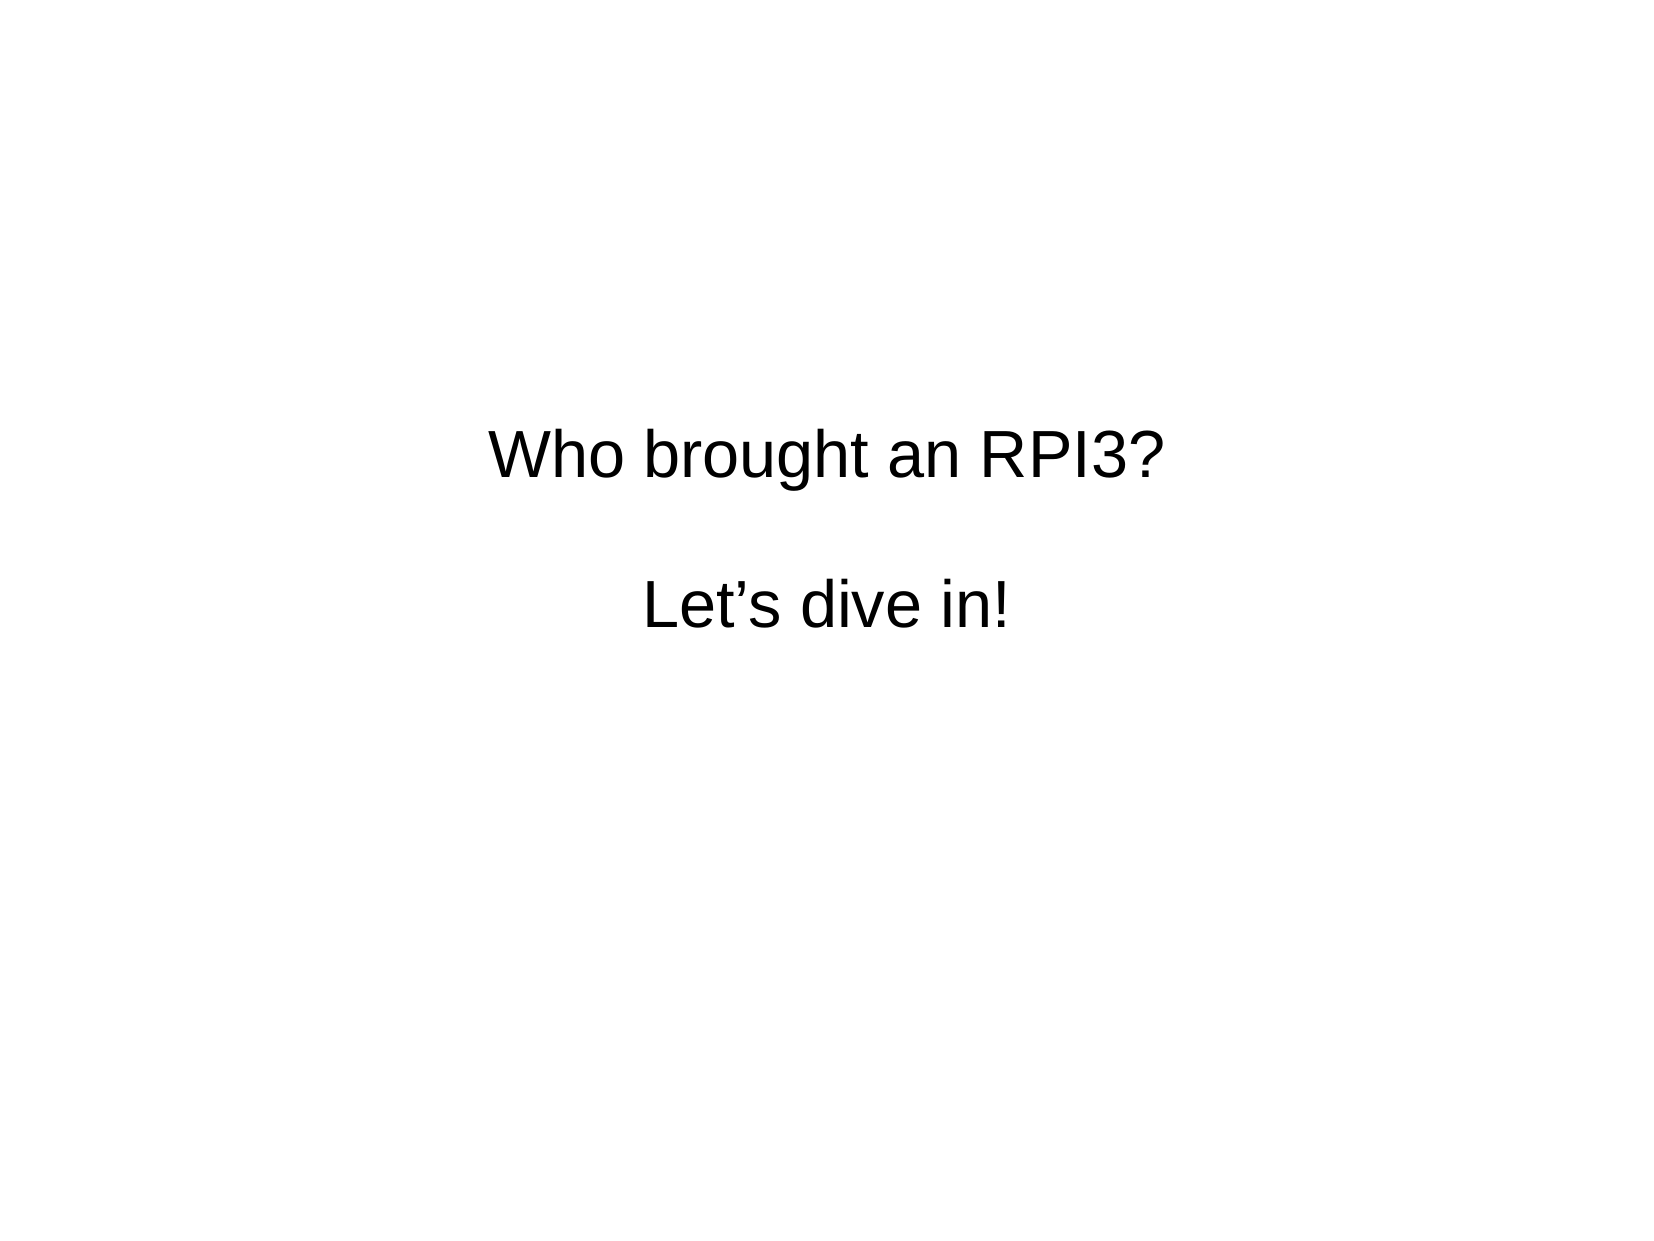

# Who brought an RPI3?
Let’s dive in!